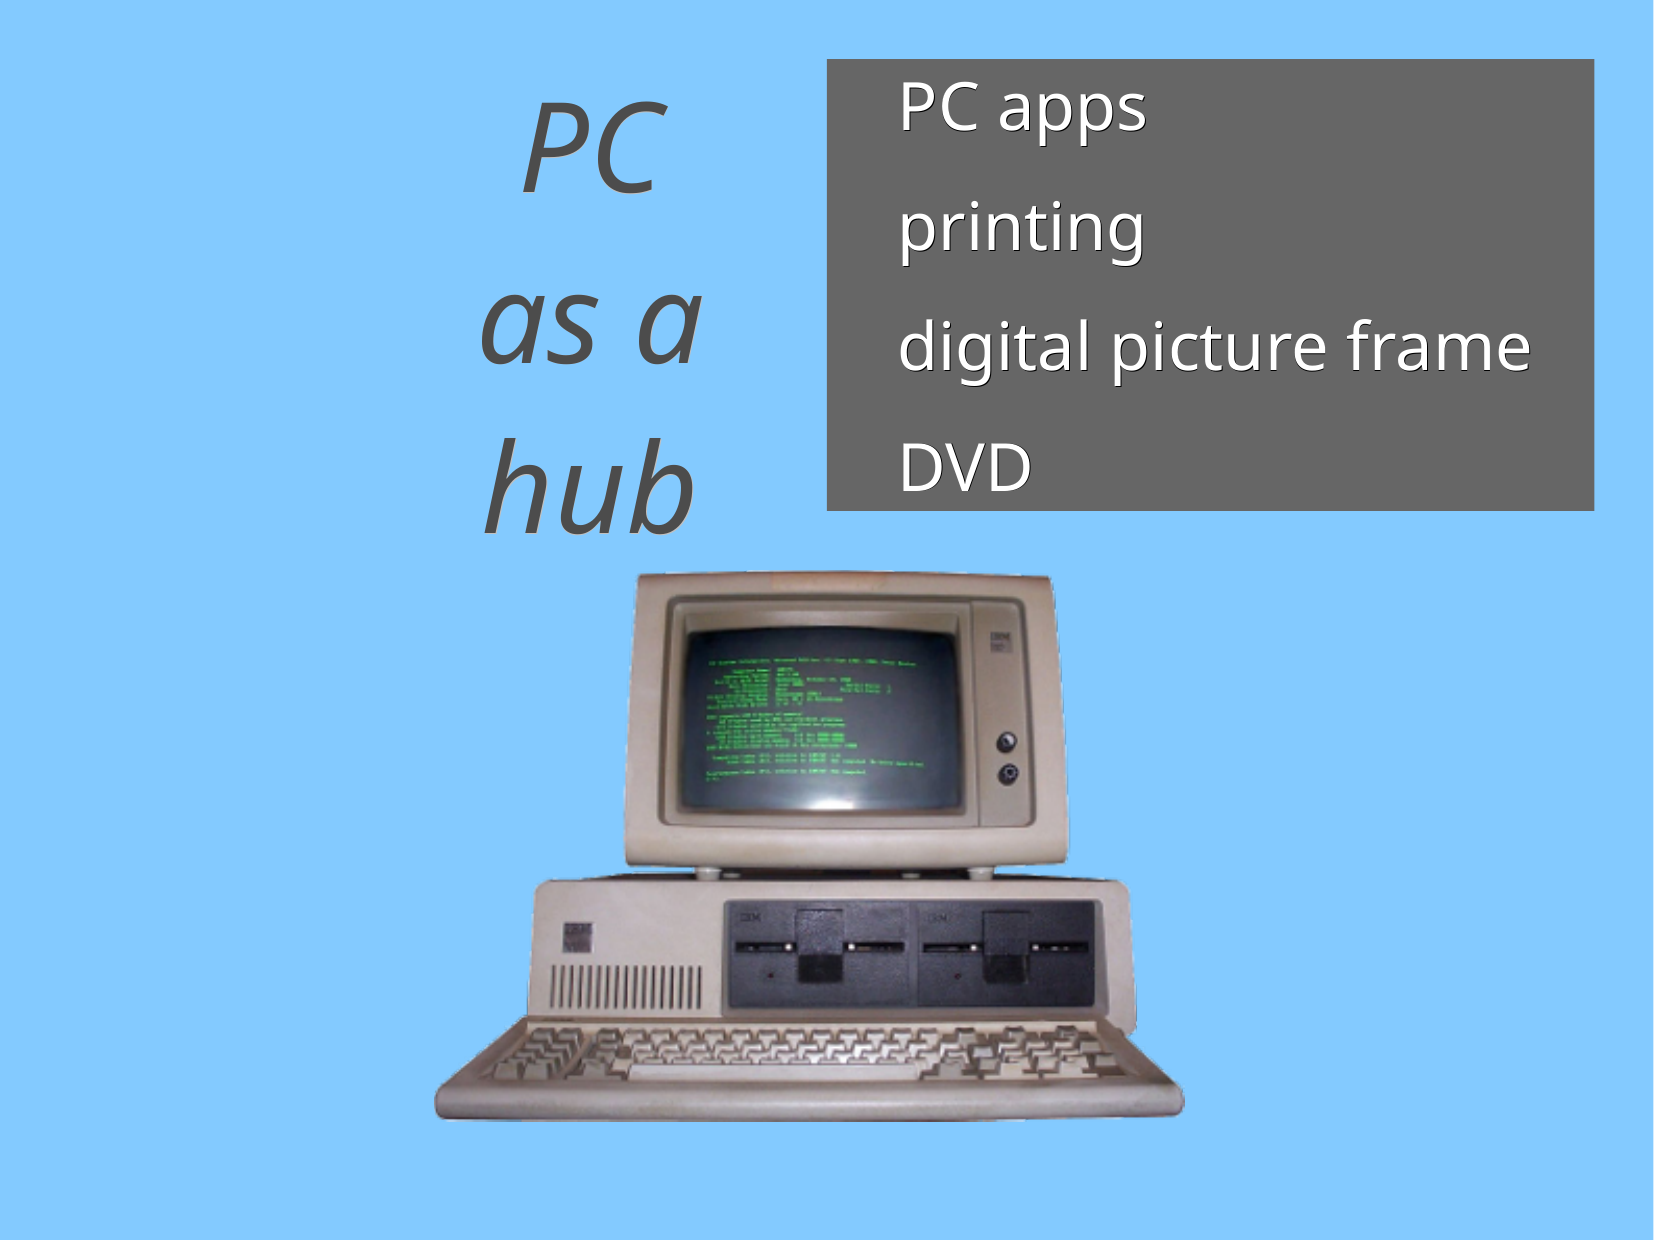

PC
as a
hub
# PC apps
printing
digital picture frame
DVD